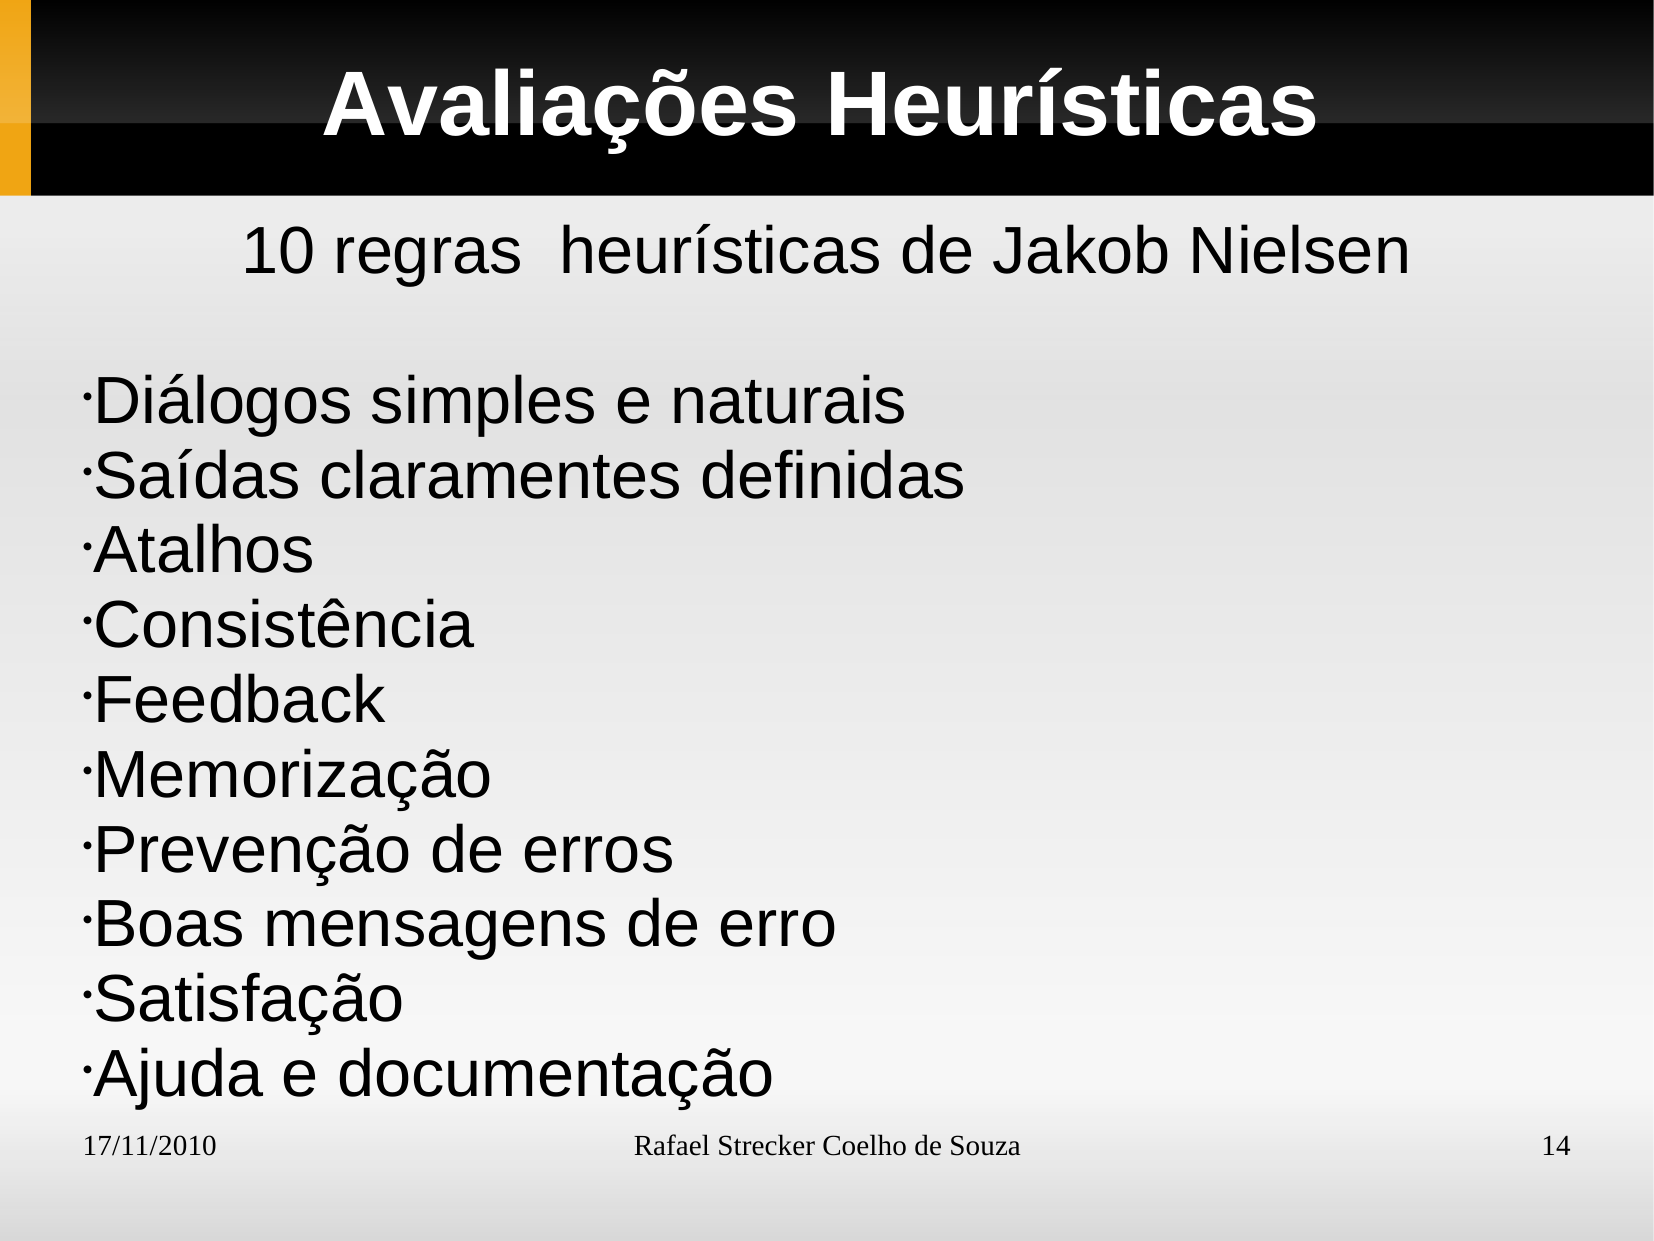

# Avaliações Heurísticas
10 regras heurísticas de Jakob Nielsen
Diálogos simples e naturais
Saídas claramentes definidas
Atalhos
Consistência
Feedback
Memorização
Prevenção de erros
Boas mensagens de erro
Satisfação
Ajuda e documentação
17/11/2010
Rafael Strecker Coelho de Souza
14